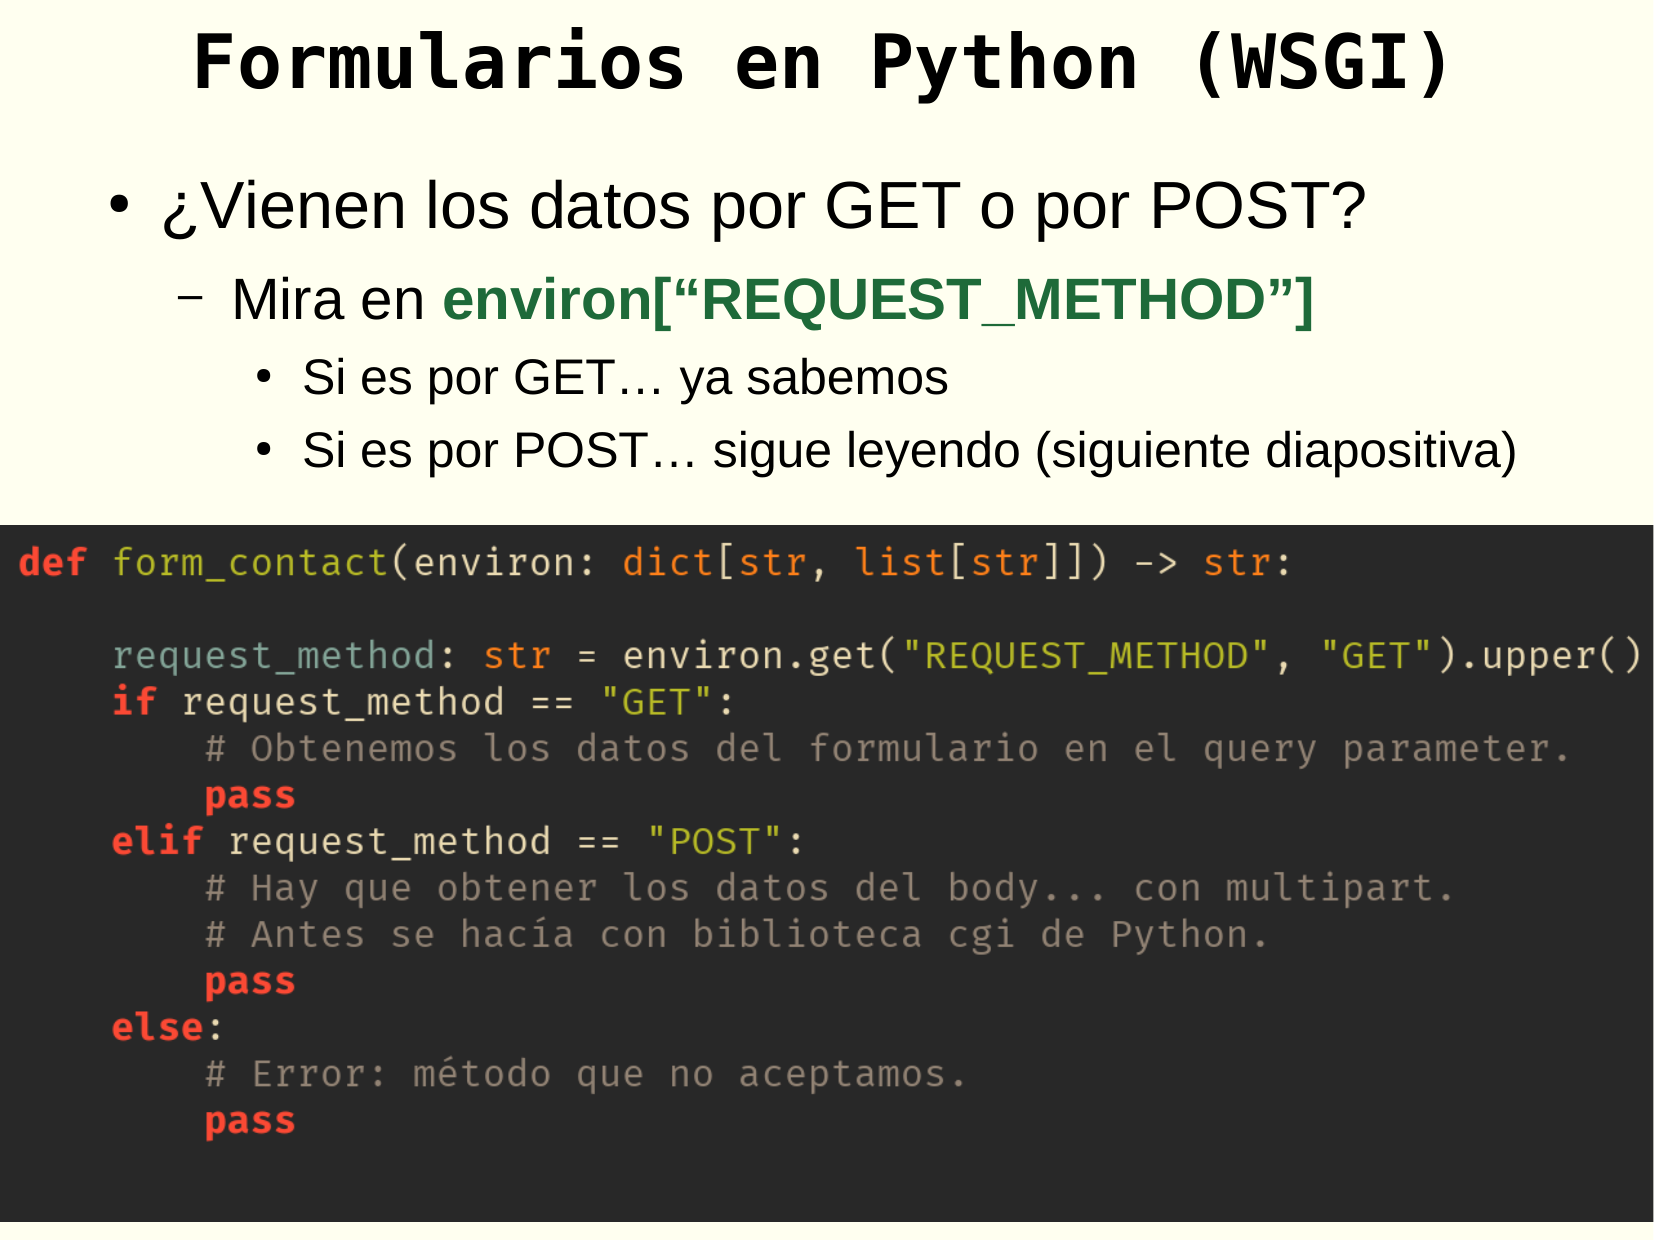

# Formularios en Python (WSGI)
¿Vienen los datos por GET o por POST?
Mira en environ[“REQUEST_METHOD”]
Si es por GET… ya sabemos
Si es por POST… sigue leyendo (siguiente diapositiva)